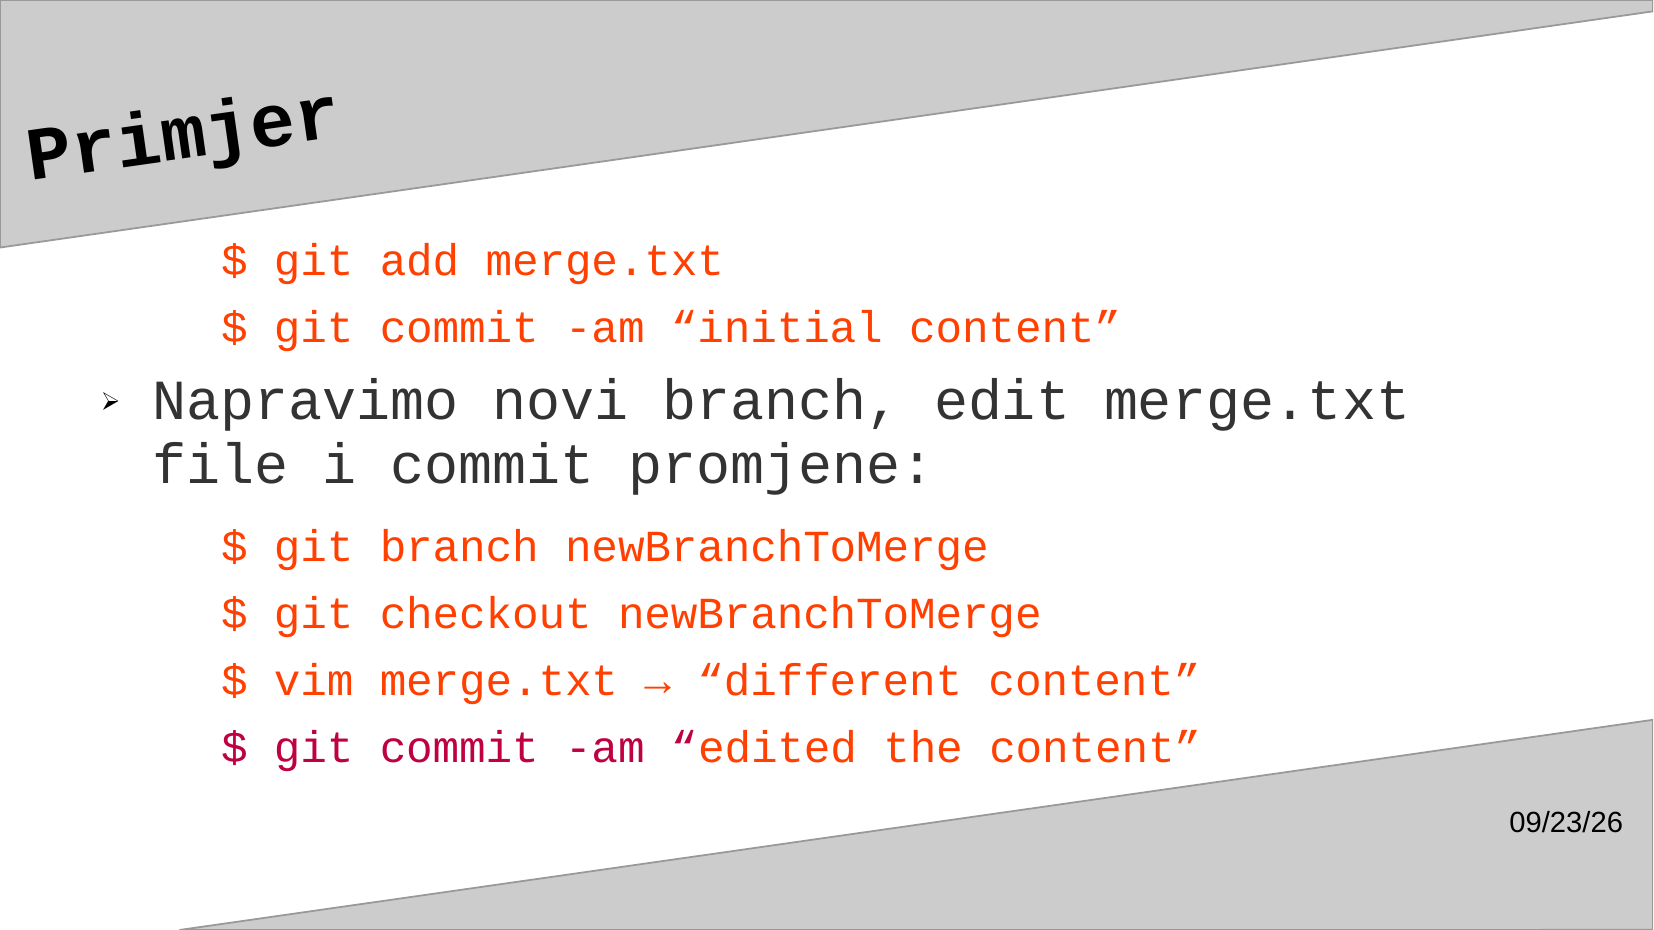

# Primjer
$ git add merge.txt
$ git commit -am “initial content”
Napravimo novi branch, edit merge.txt file i commit promjene:
$ git branch newBranchToMerge
$ git checkout newBranchToMerge
$ vim merge.txt → “different content”
$ git commit -am “edited the content”
96